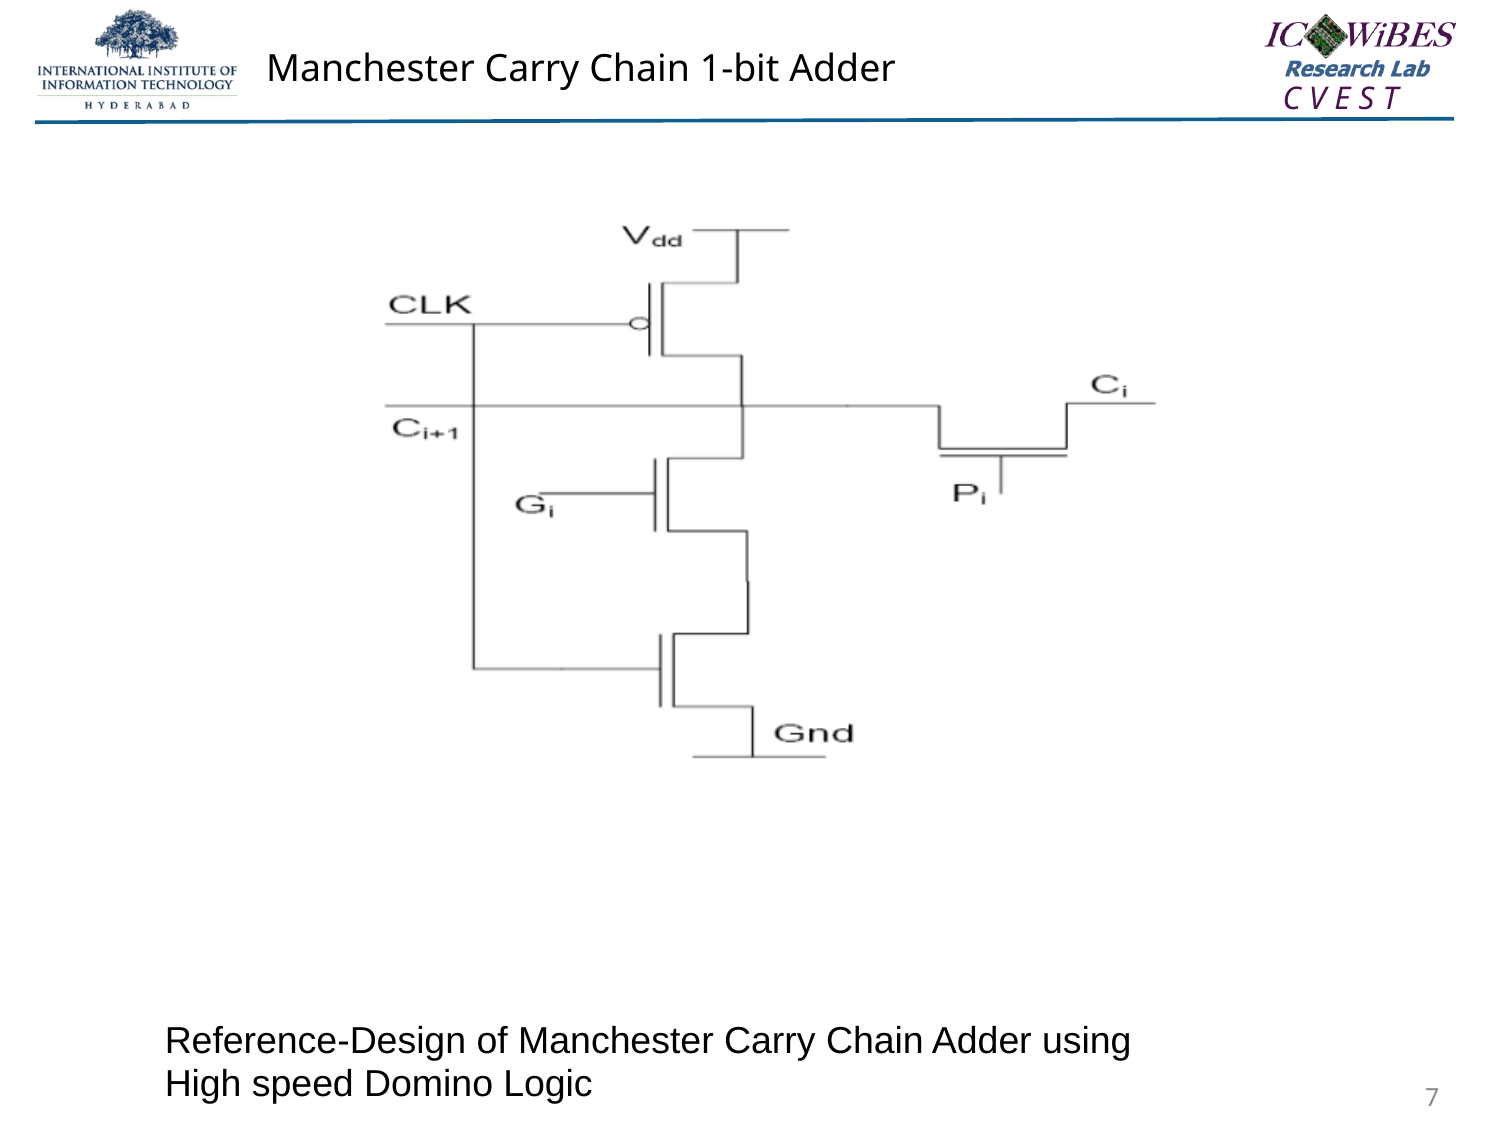

# Manchester Carry Chain 1-bit Adder
Reference-Design of Manchester Carry Chain Adder using
High speed Domino Logic